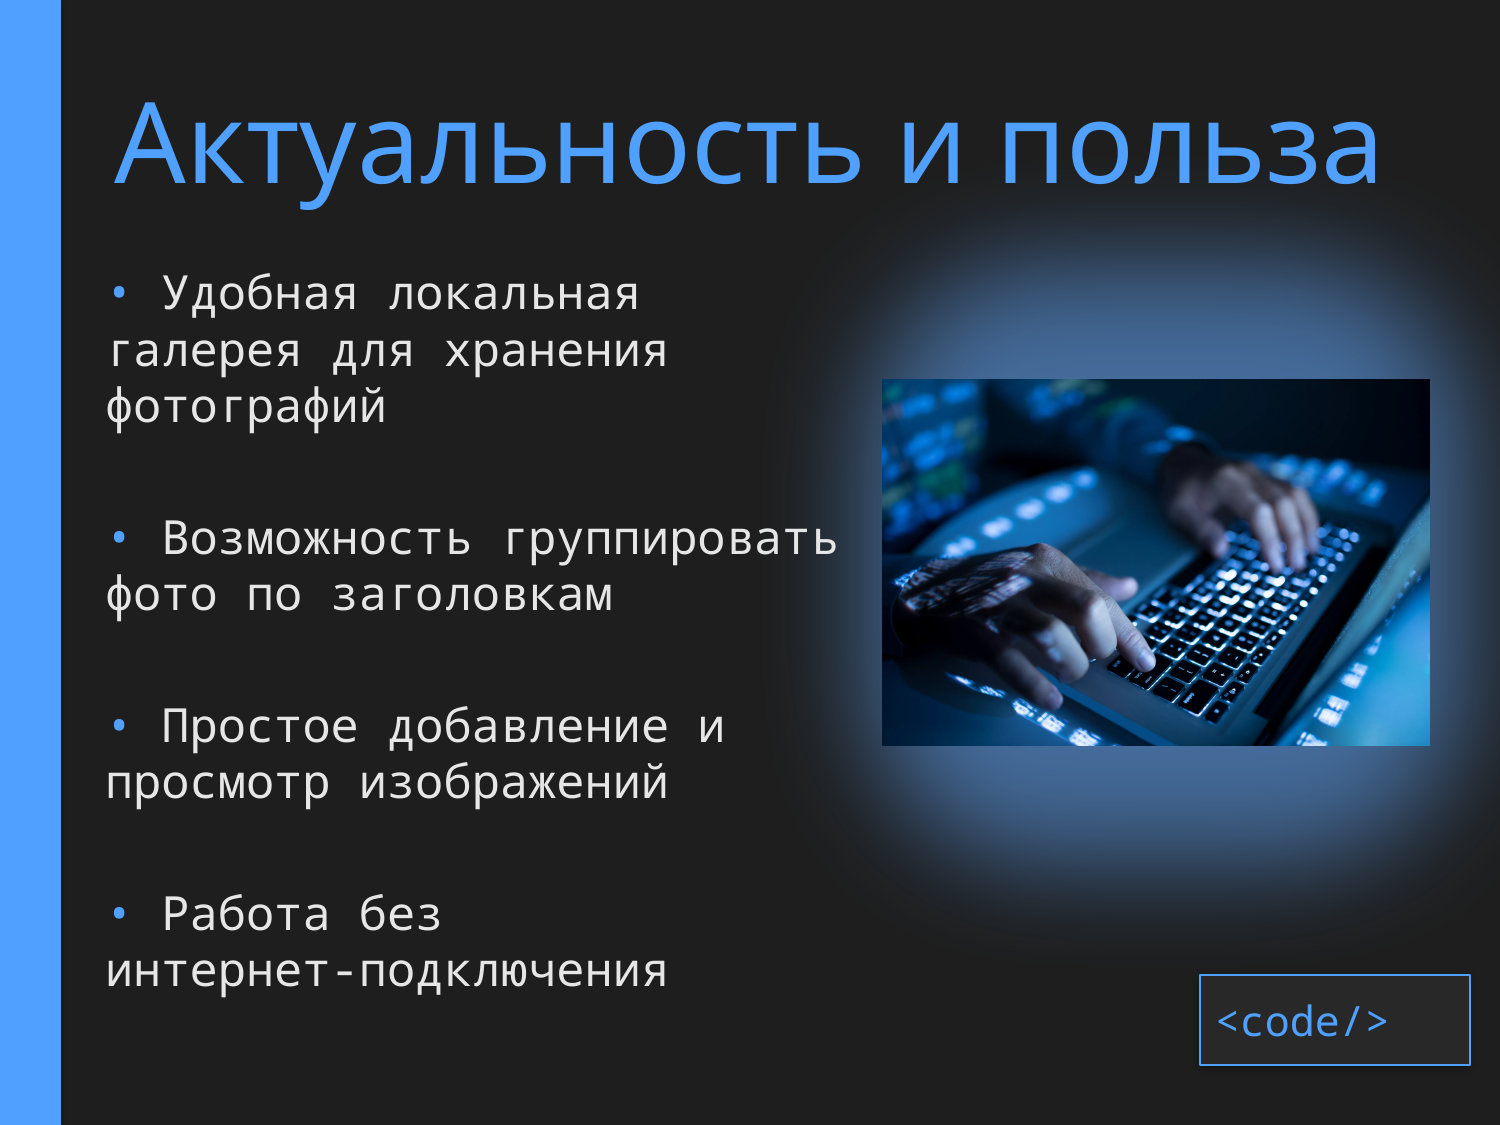

# Актуальность и польза
• Удобная локальная галерея для хранения фотографий
• Возможность группировать фото по заголовкам
• Простое добавление и просмотр изображений
• Работа без интернет‑подключения
<code/>